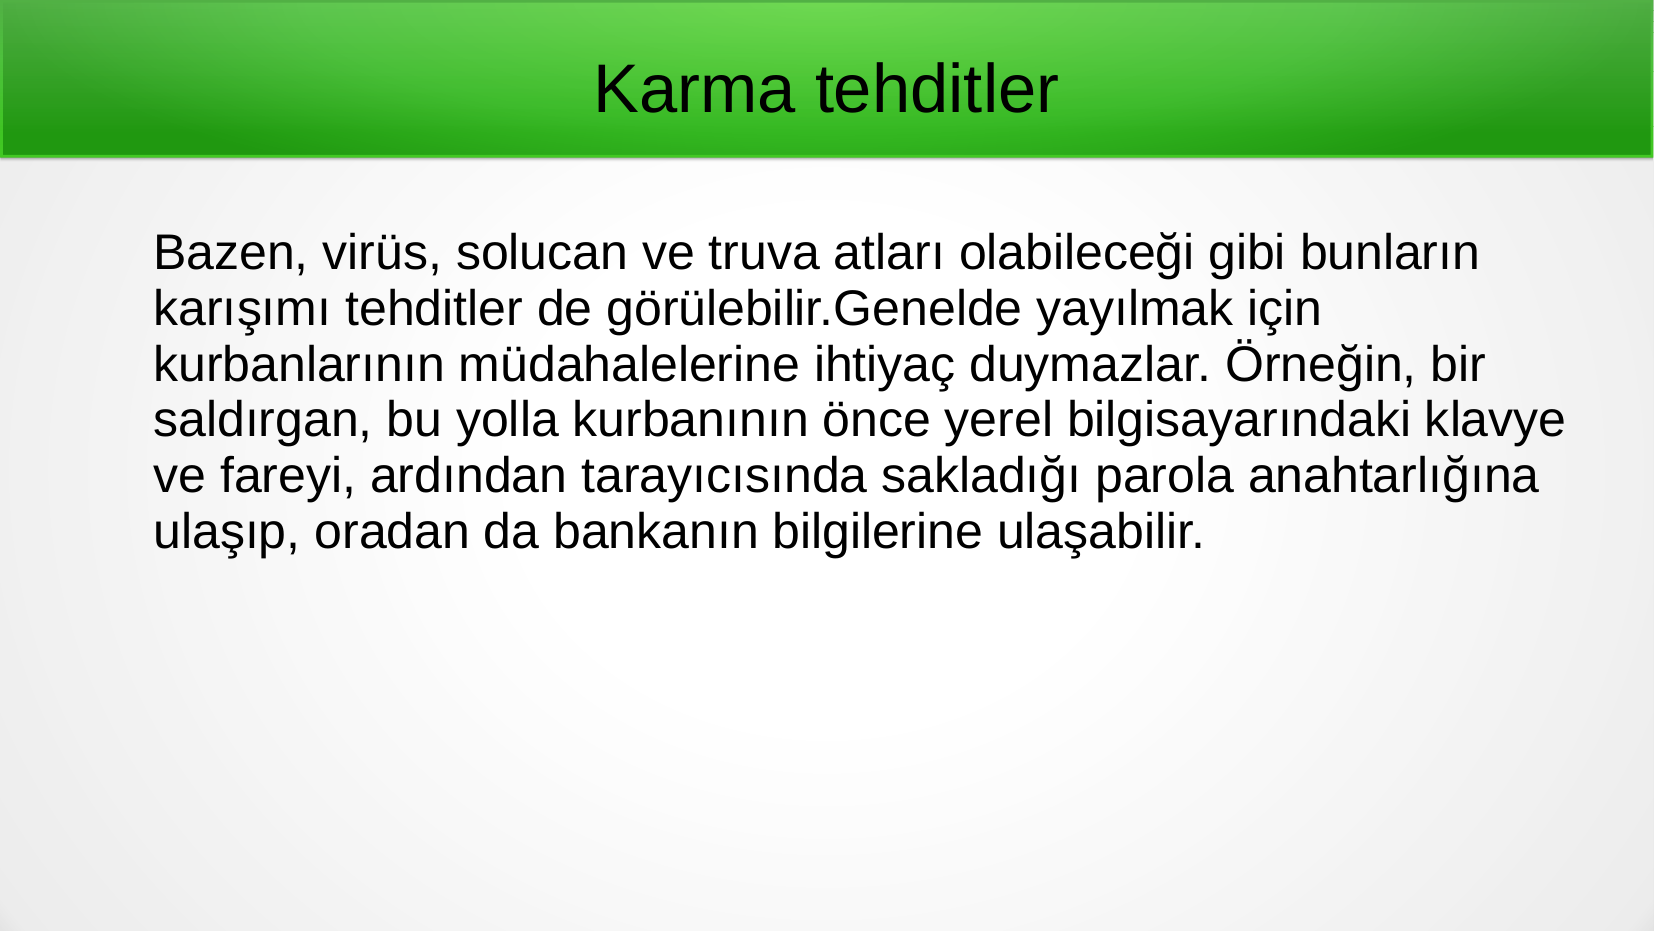

# Karma tehditler
Bazen, virüs, solucan ve truva atları olabileceği gibi bunların karışımı tehditler de görülebilir.Genelde yayılmak için kurbanlarının müdahalelerine ihtiyaç duymazlar. Örneğin, bir saldırgan, bu yolla kurbanının önce yerel bilgisayarındaki klavye ve fareyi, ardından tarayıcısında sakladığı parola anahtarlığına ulaşıp, oradan da bankanın bilgilerine ulaşabilir.